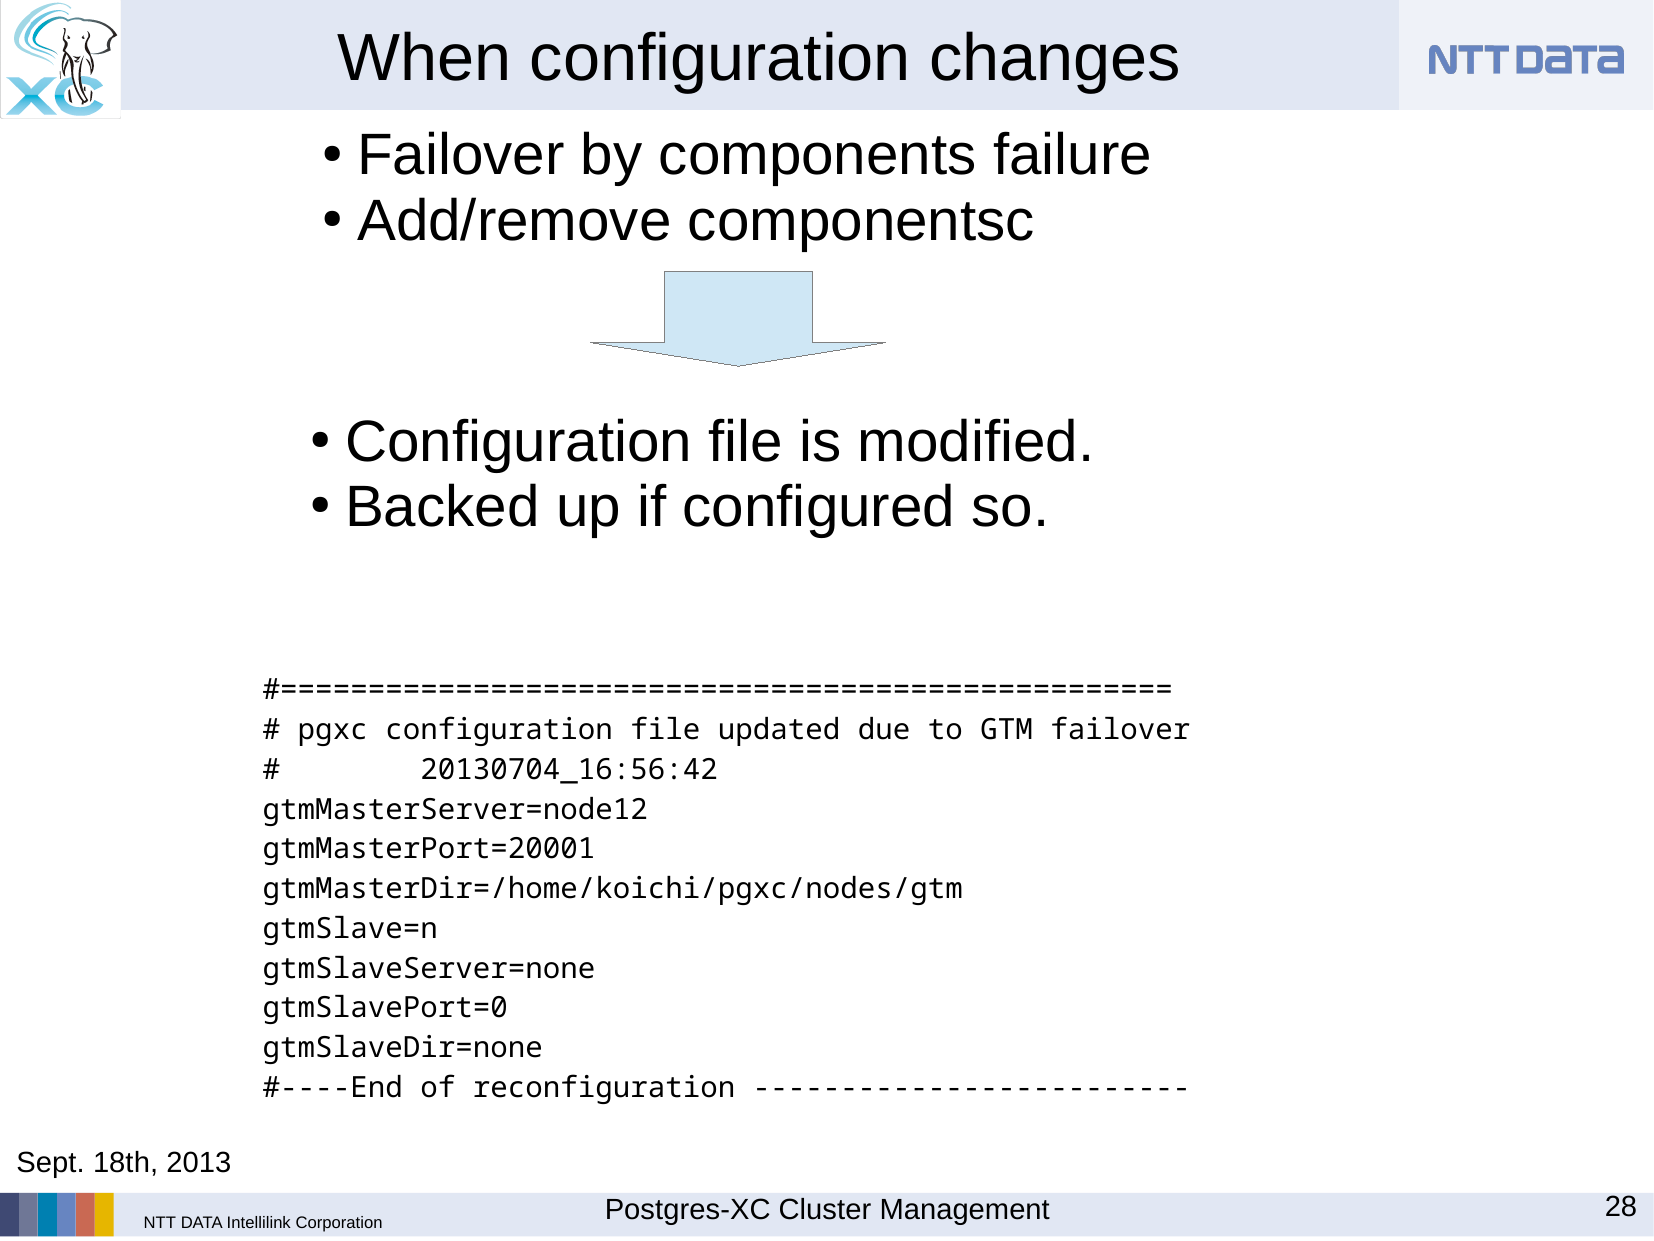

# When configuration changes
Failover by components failure
Add/remove componentsc
Configuration file is modified.
Backed up if configured so.
#===================================================
# pgxc configuration file updated due to GTM failover
# 20130704_16:56:42
gtmMasterServer=node12
gtmMasterPort=20001
gtmMasterDir=/home/koichi/pgxc/nodes/gtm
gtmSlave=n
gtmSlaveServer=none
gtmSlavePort=0
gtmSlaveDir=none
#----End of reconfiguration -------------------------
Sept. 18th, 2013
28
Postgres-XC Cluster Management